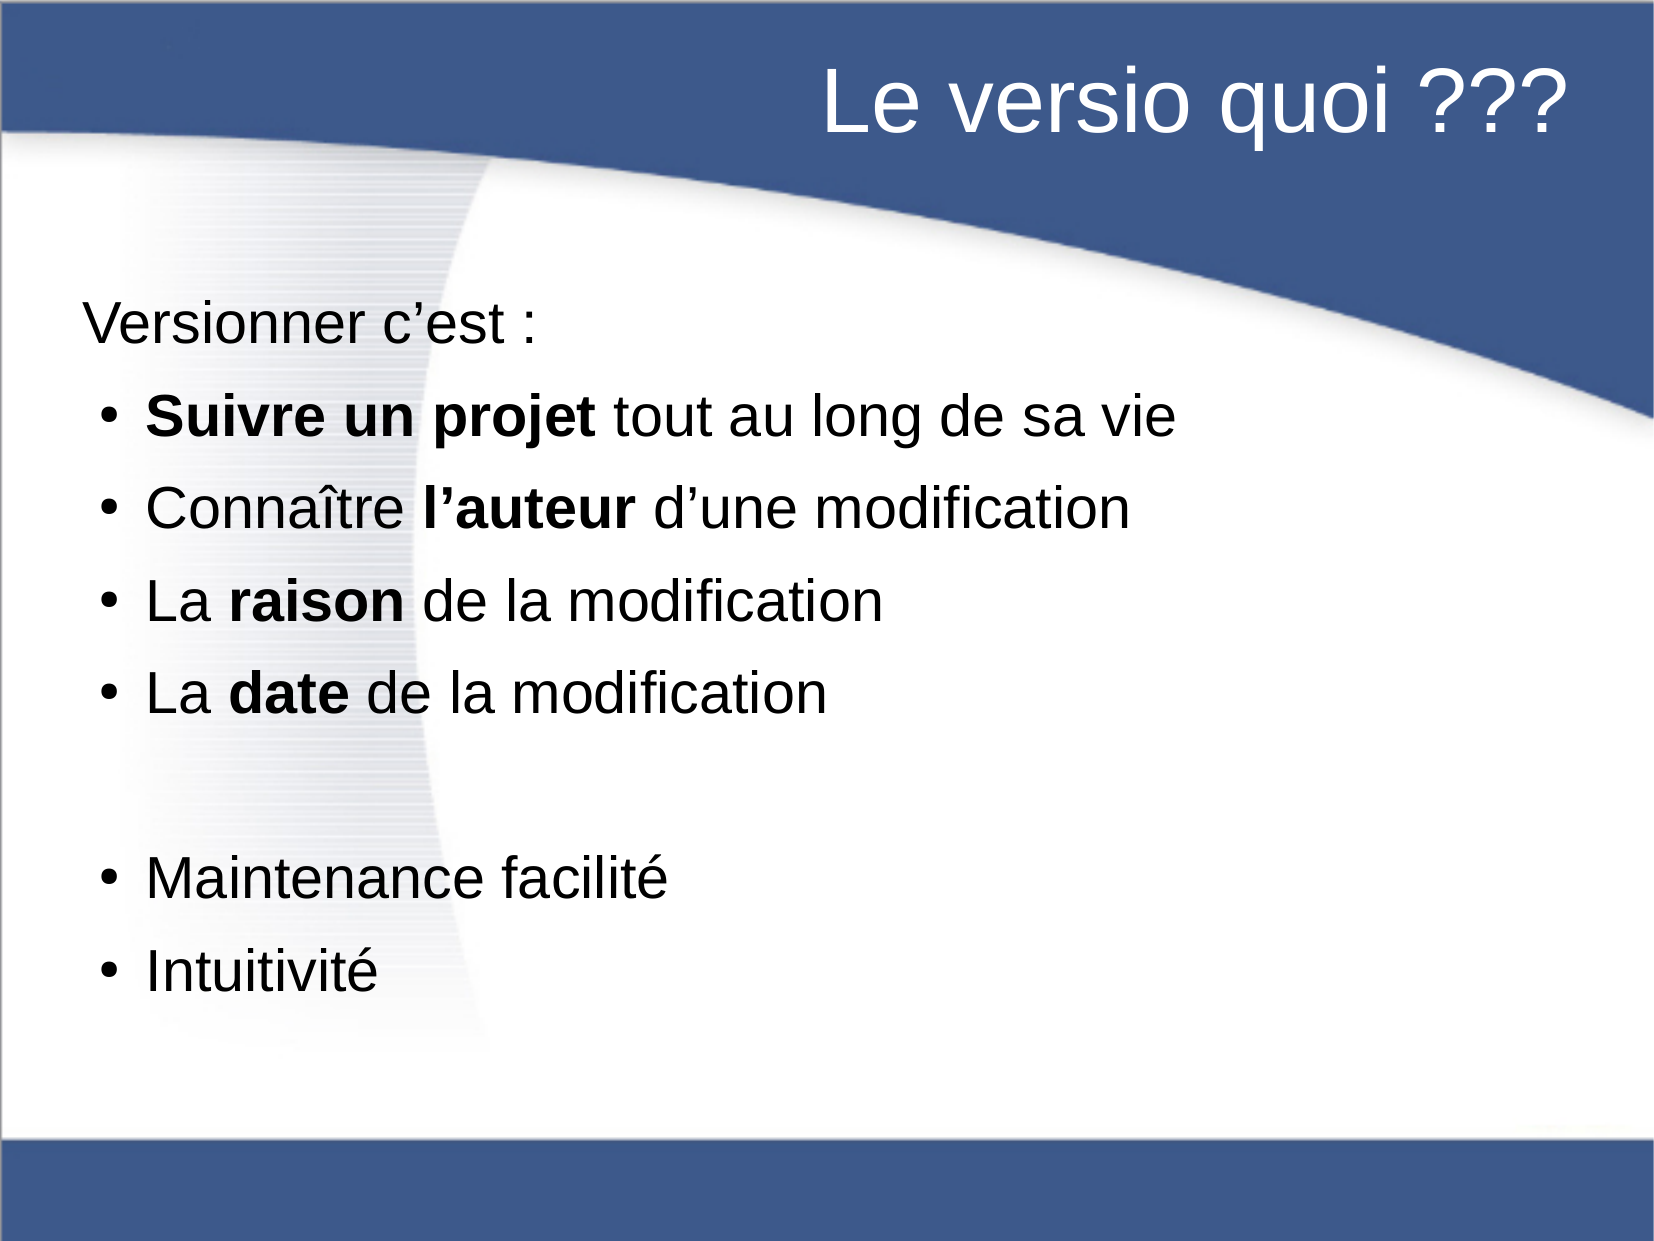

# Le versio quoi ???
Versionner c’est :
Suivre un projet tout au long de sa vie
Connaître l’auteur d’une modification
La raison de la modification
La date de la modification
Maintenance facilité
Intuitivité